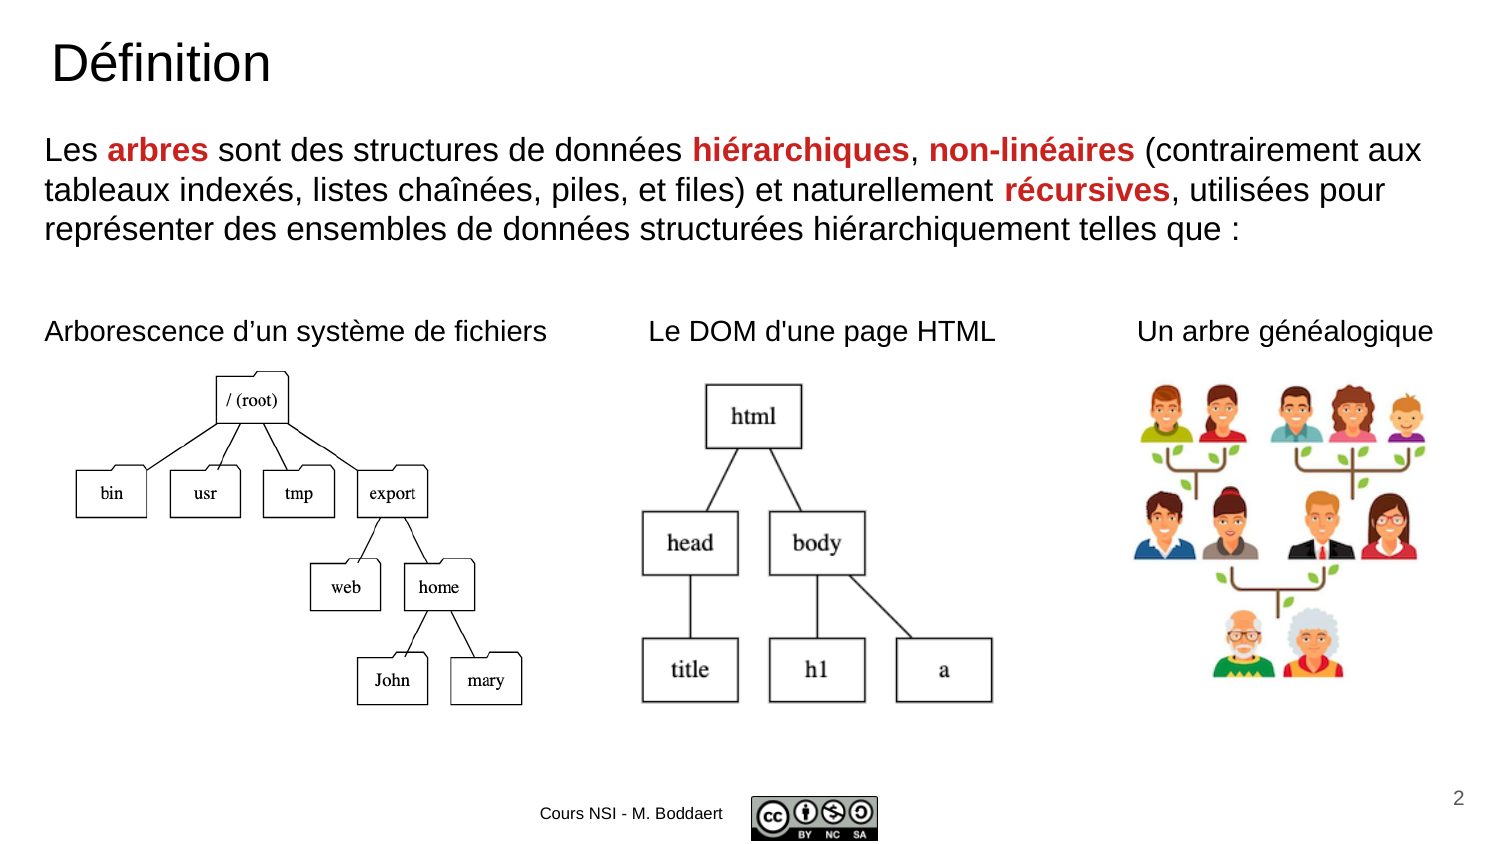

# Définition
Les arbres sont des structures de données hiérarchiques, non-linéaires (contrairement aux tableaux indexés, listes chaînées, piles, et files) et naturellement récursives, utilisées pour représenter des ensembles de données structurées hiérarchiquement telles que :
Arborescence d’un système de fichiers
Un arbre généalogique
Le DOM d'une page HTML